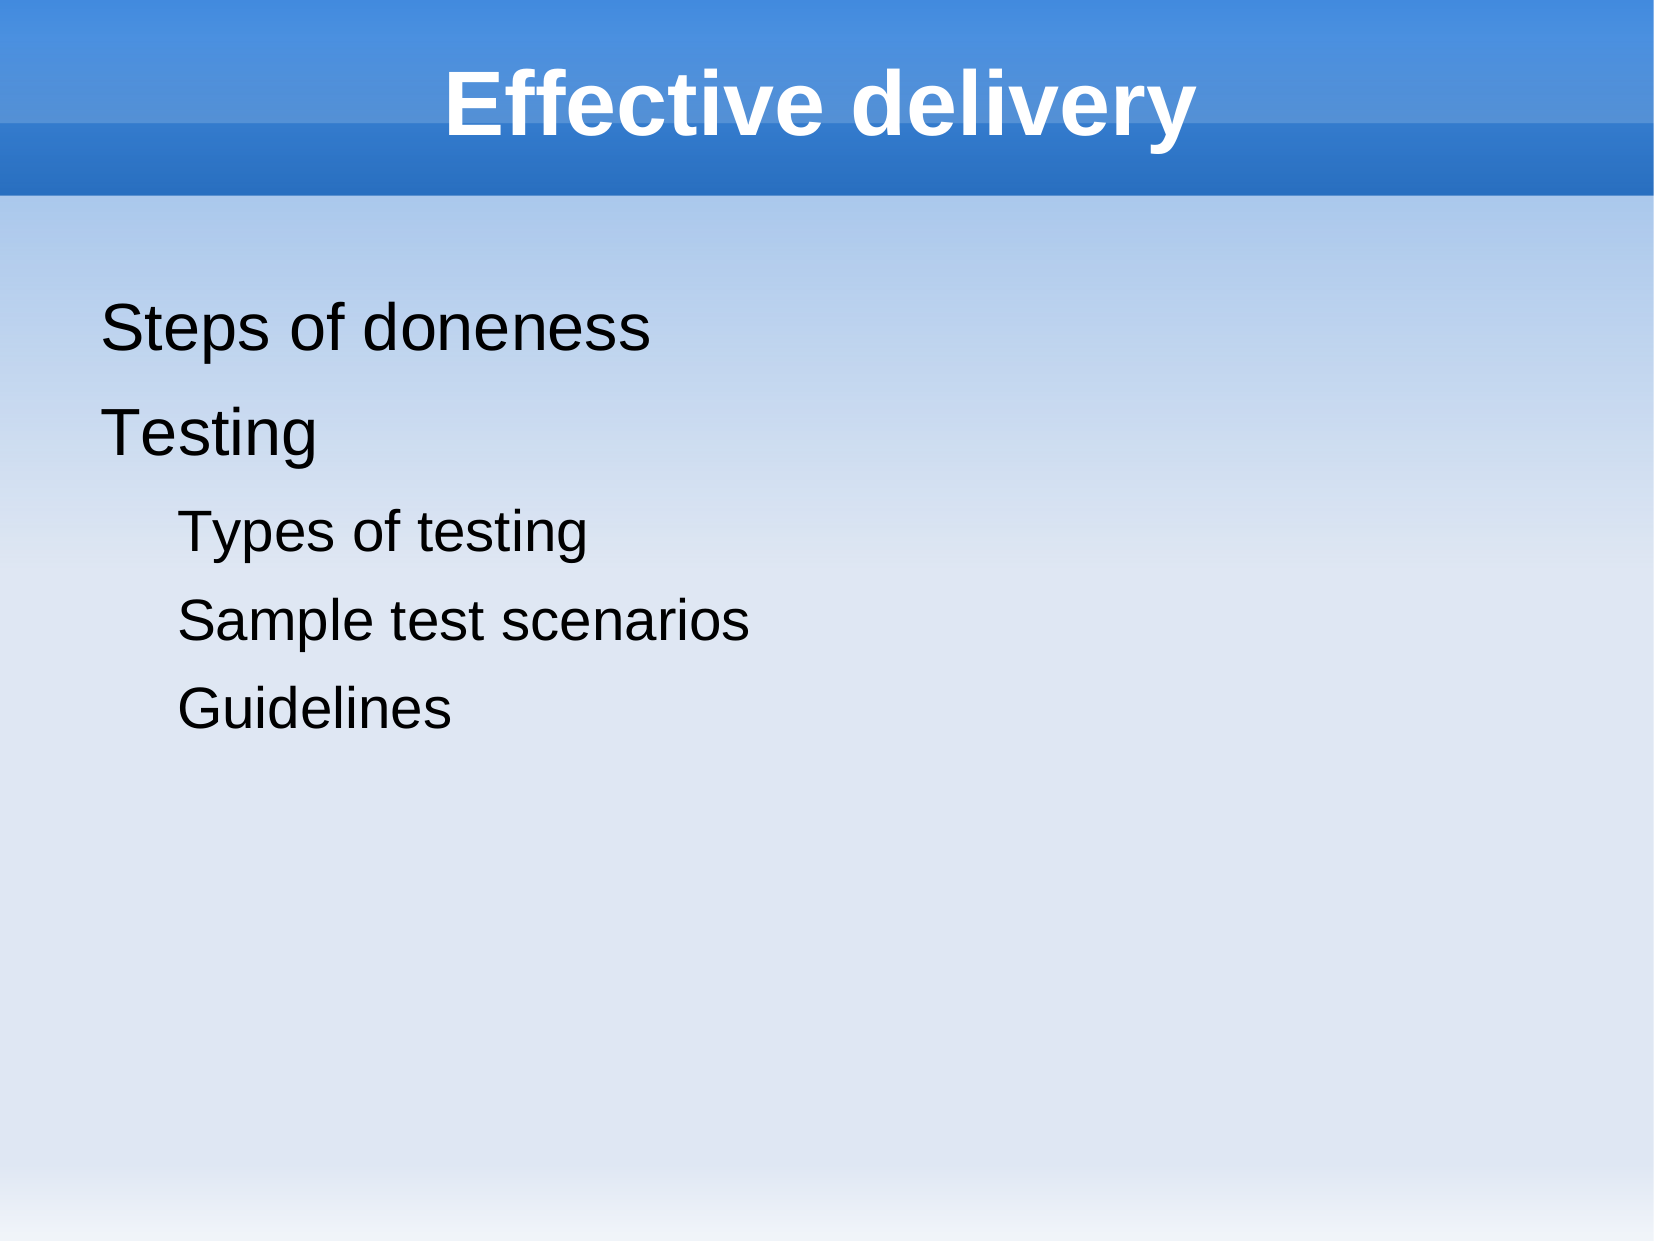

# Effective delivery
Steps of doneness
Testing
Types of testing
Sample test scenarios
Guidelines